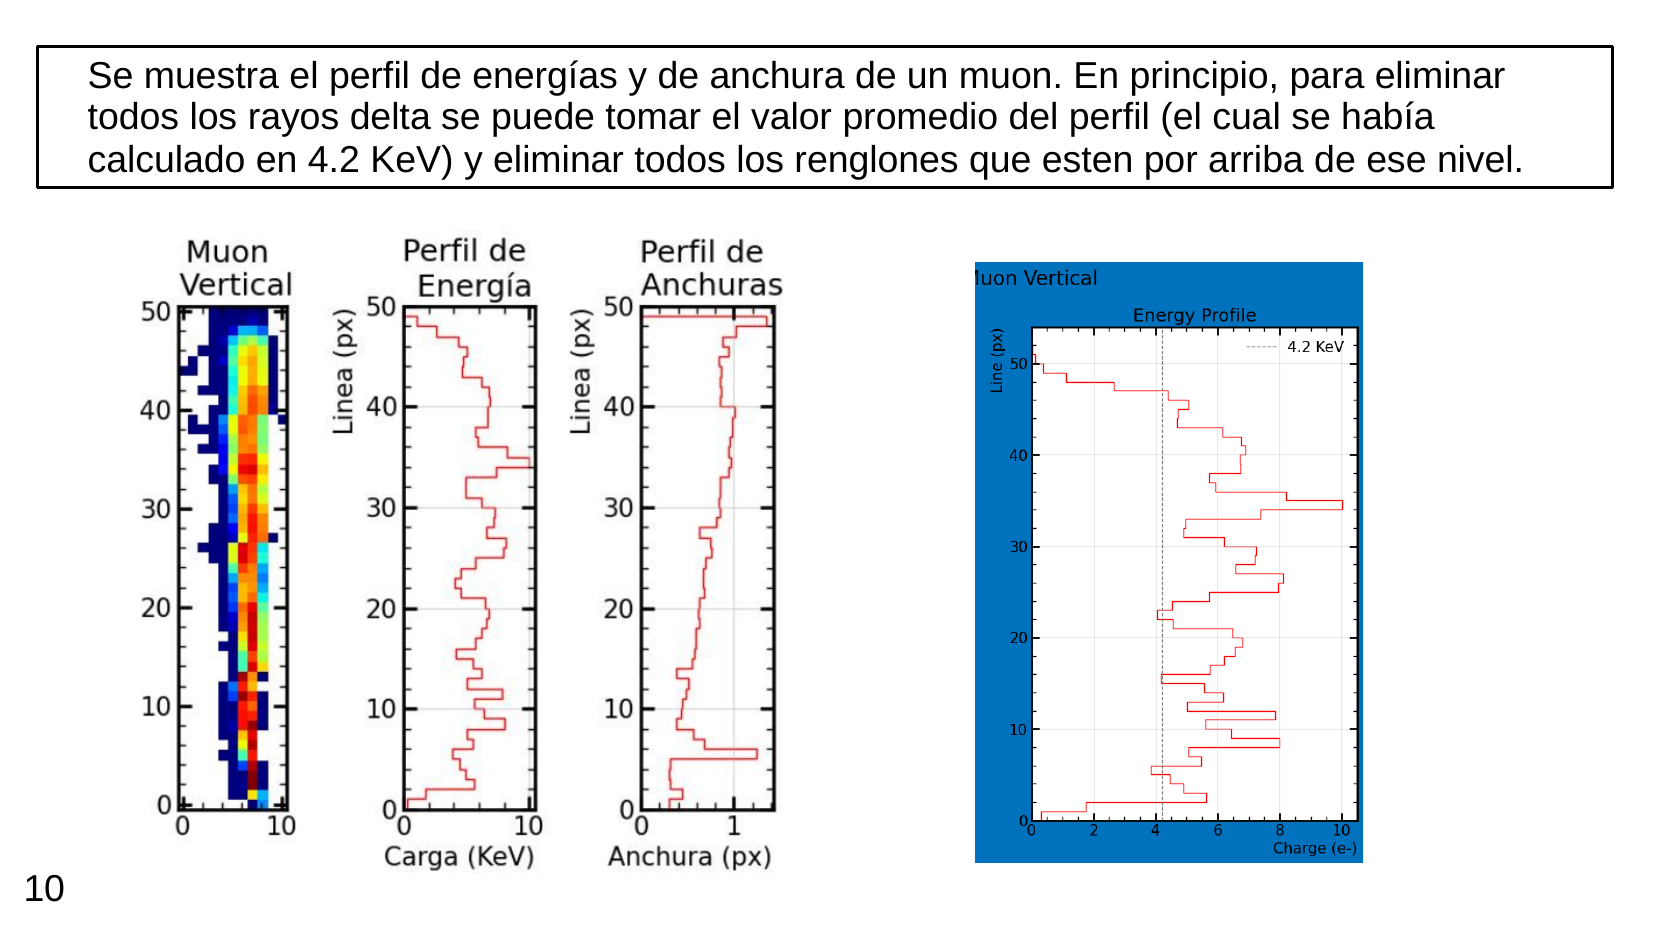

Se muestra el perfil de energías y de anchura de un muon. En principio, para eliminar todos los rayos delta se puede tomar el valor promedio del perfil (el cual se había calculado en 4.2 KeV) y eliminar todos los renglones que esten por arriba de ese nivel.